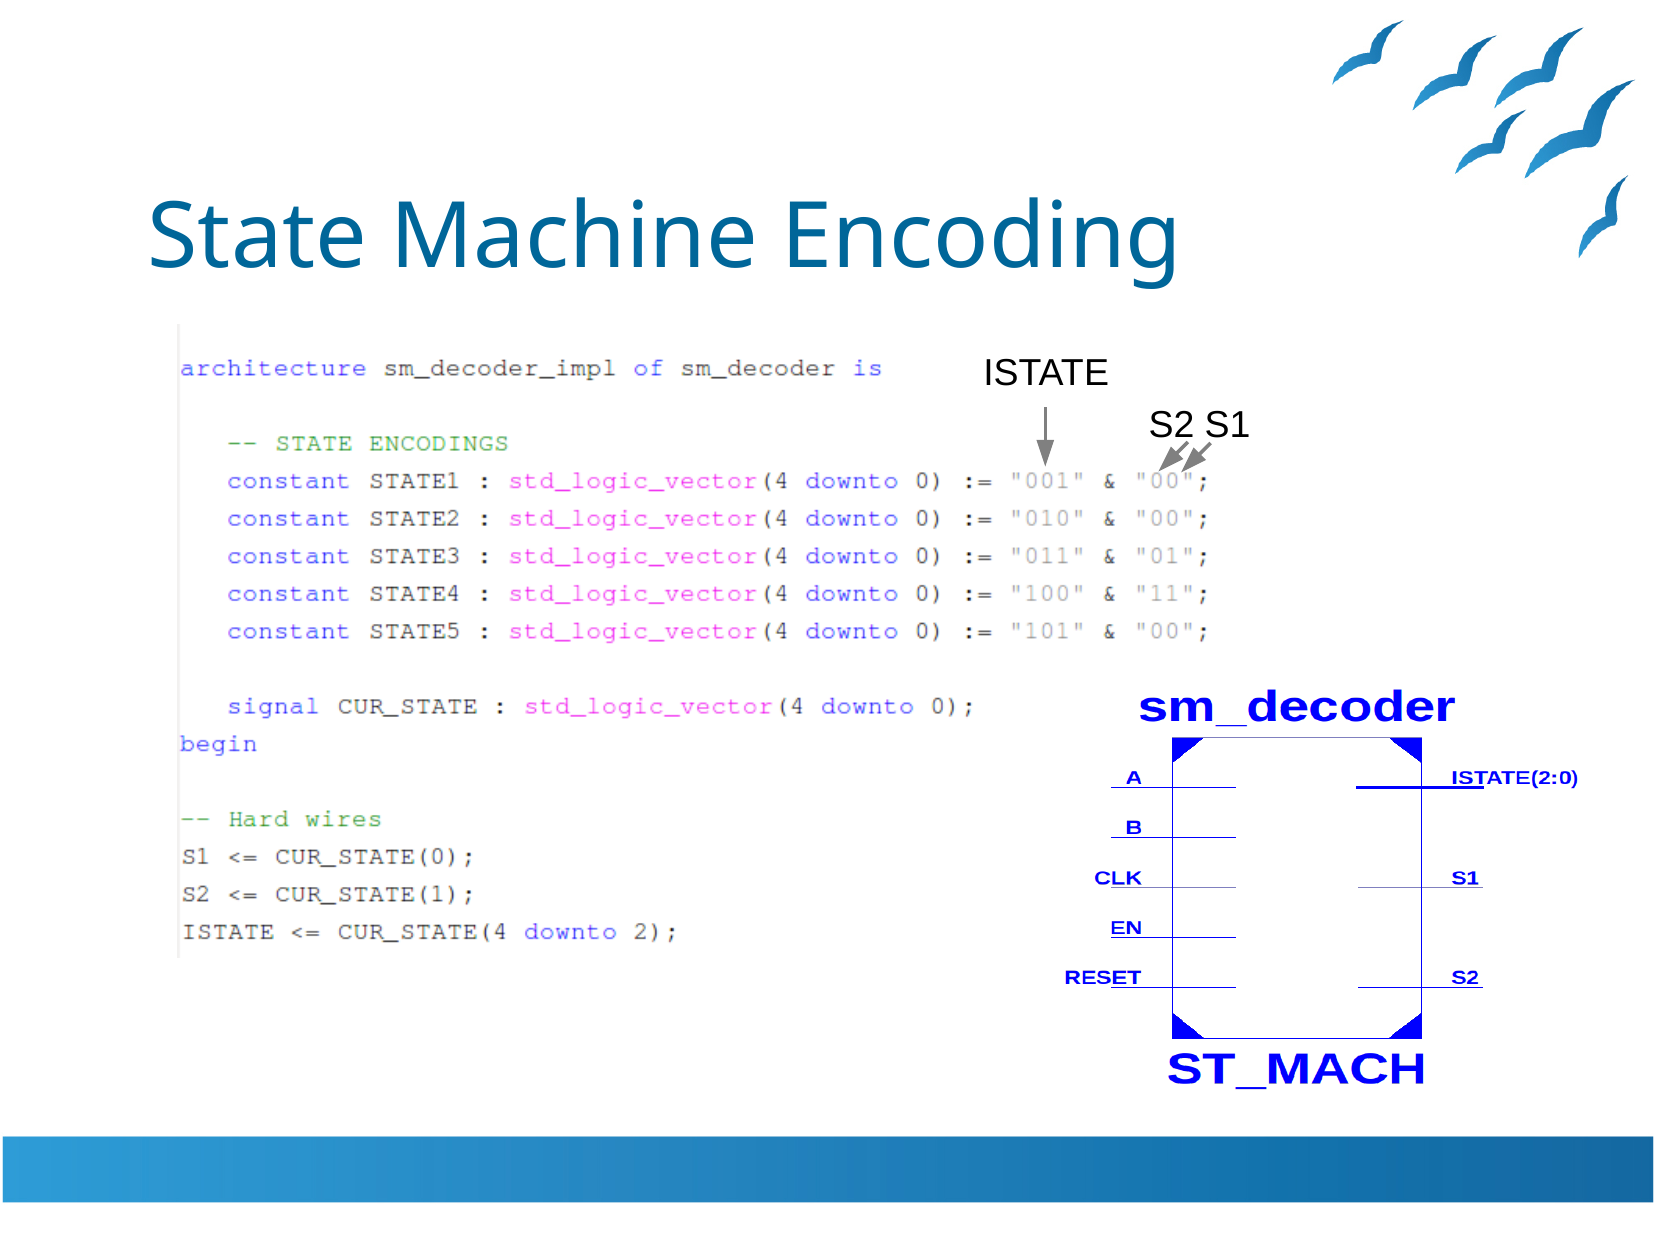

# State Machine Encoding
ISTATE
S2 S1